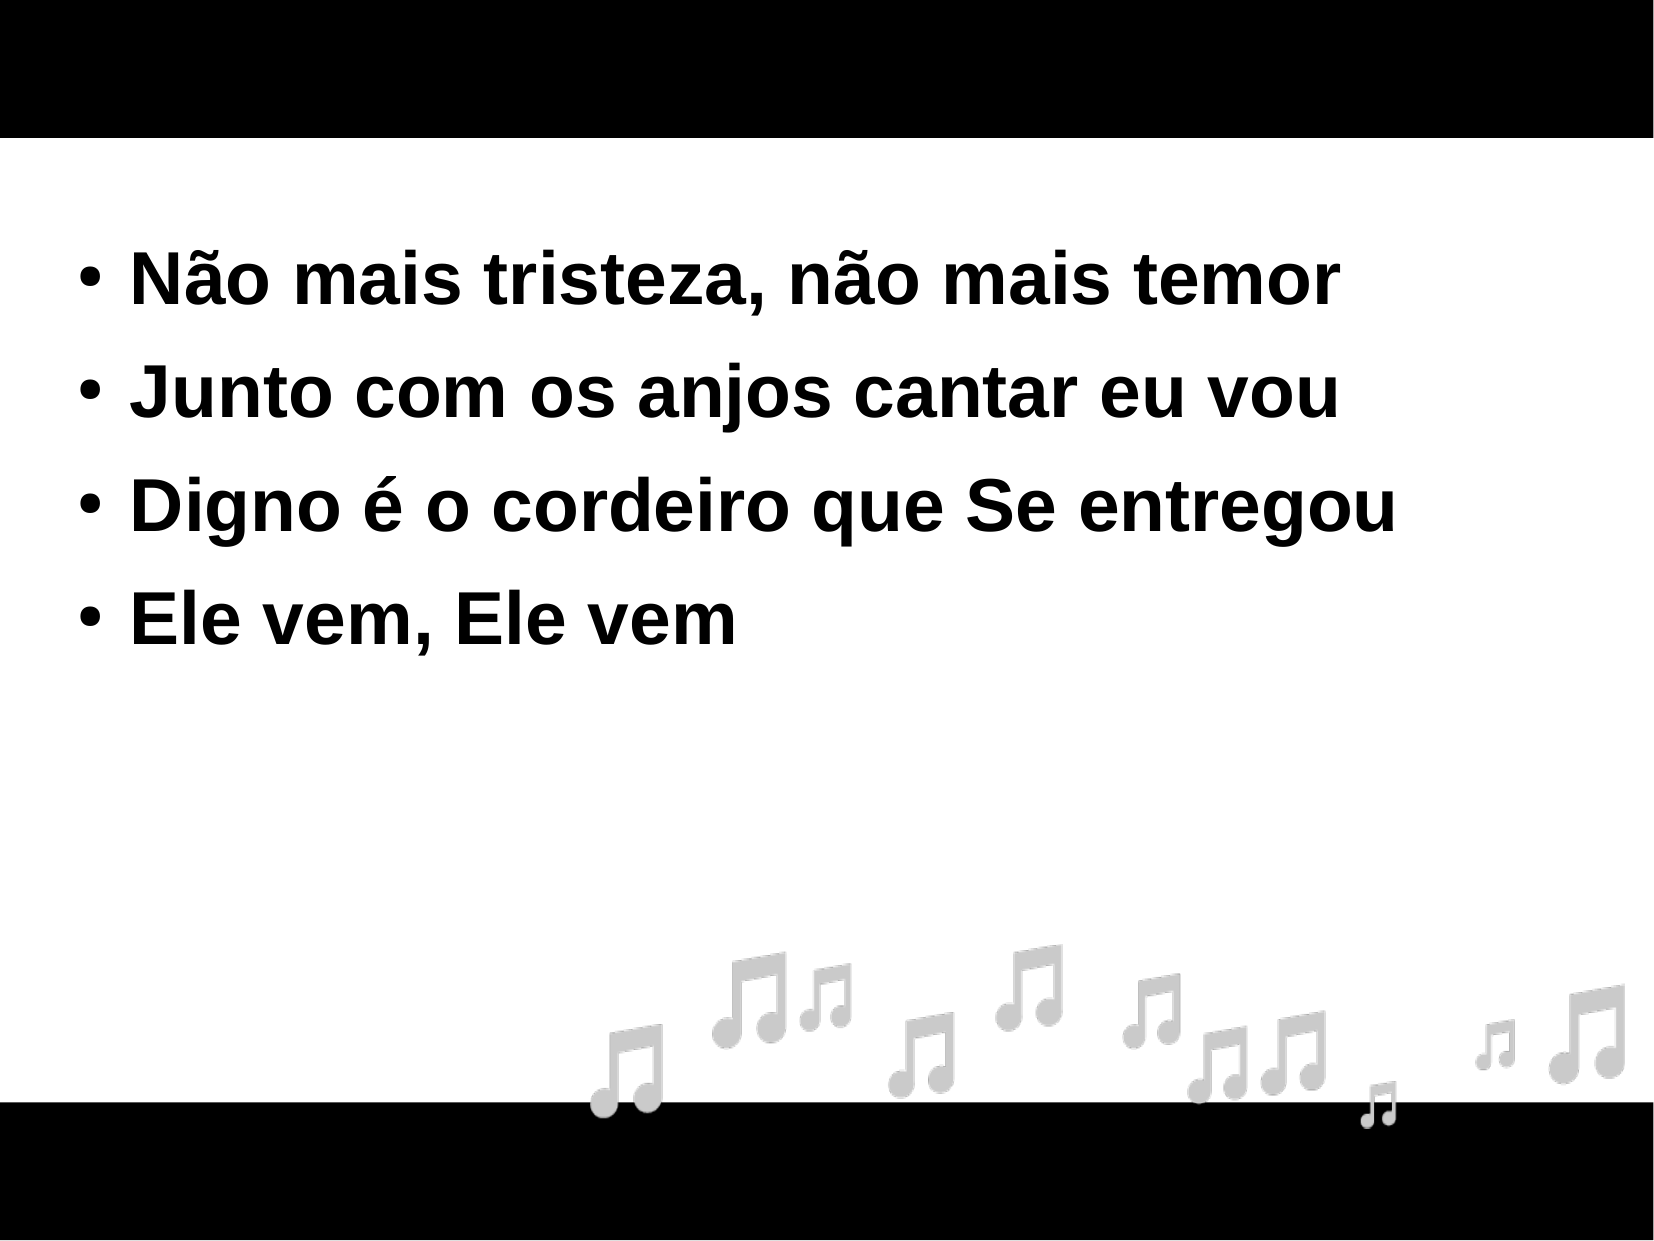

# Não mais tristeza, não mais temor
Junto com os anjos cantar eu vou
Digno é o cordeiro que Se entregou
Ele vem, Ele vem